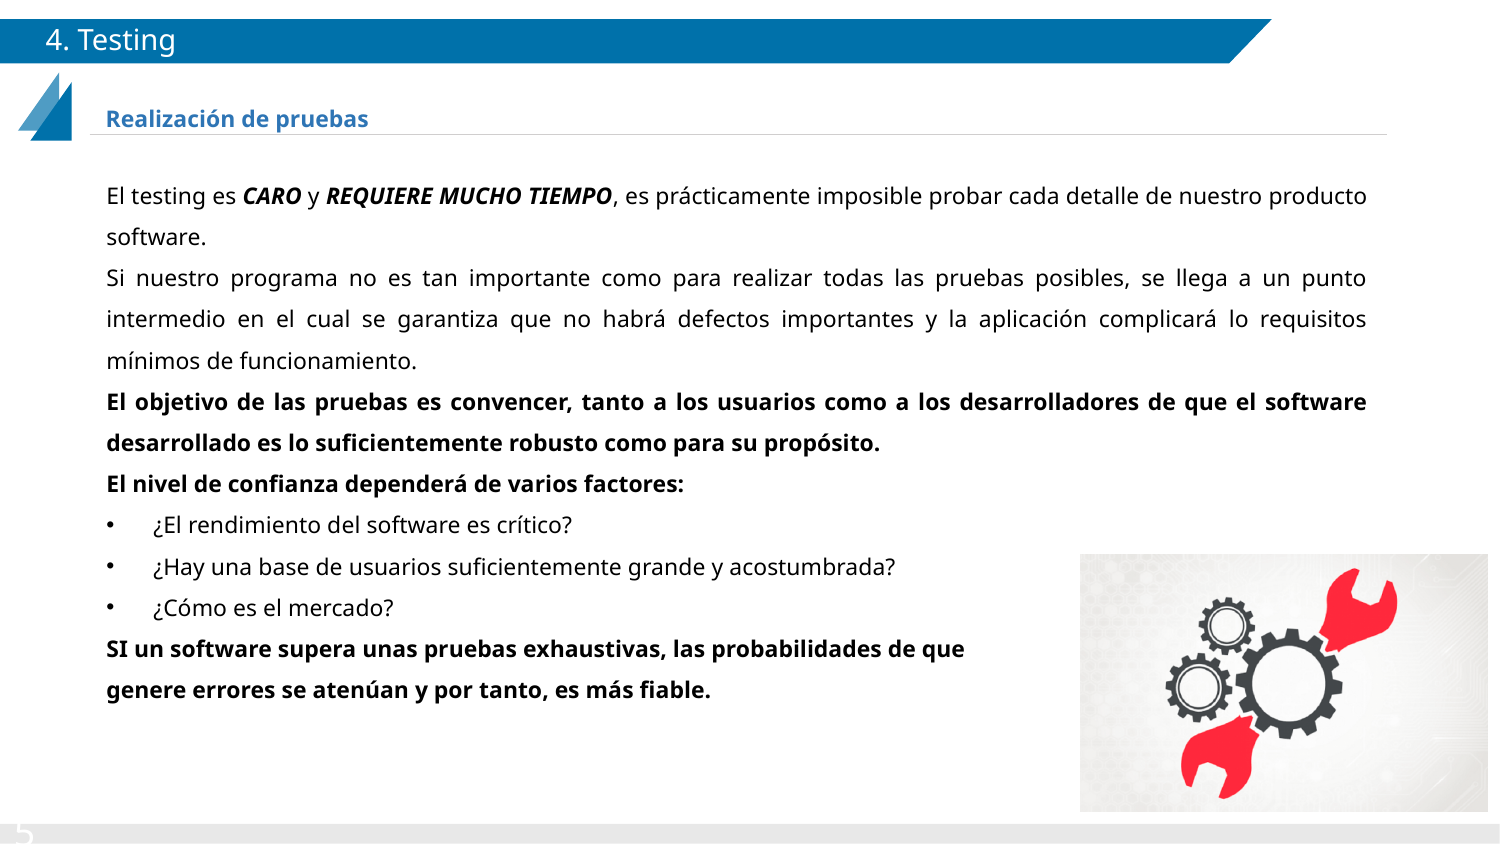

# 4. Testing
Realización de pruebas
El testing es CARO y REQUIERE MUCHO TIEMPO, es prácticamente imposible probar cada detalle de nuestro producto software.
Si nuestro programa no es tan importante como para realizar todas las pruebas posibles, se llega a un punto intermedio en el cual se garantiza que no habrá defectos importantes y la aplicación complicará lo requisitos mínimos de funcionamiento.
El objetivo de las pruebas es convencer, tanto a los usuarios como a los desarrolladores de que el software desarrollado es lo suficientemente robusto como para su propósito.
El nivel de confianza dependerá de varios factores:
¿El rendimiento del software es crítico?
¿Hay una base de usuarios suficientemente grande y acostumbrada?
¿Cómo es el mercado?
SI un software supera unas pruebas exhaustivas, las probabilidades de que
genere errores se atenúan y por tanto, es más fiable.